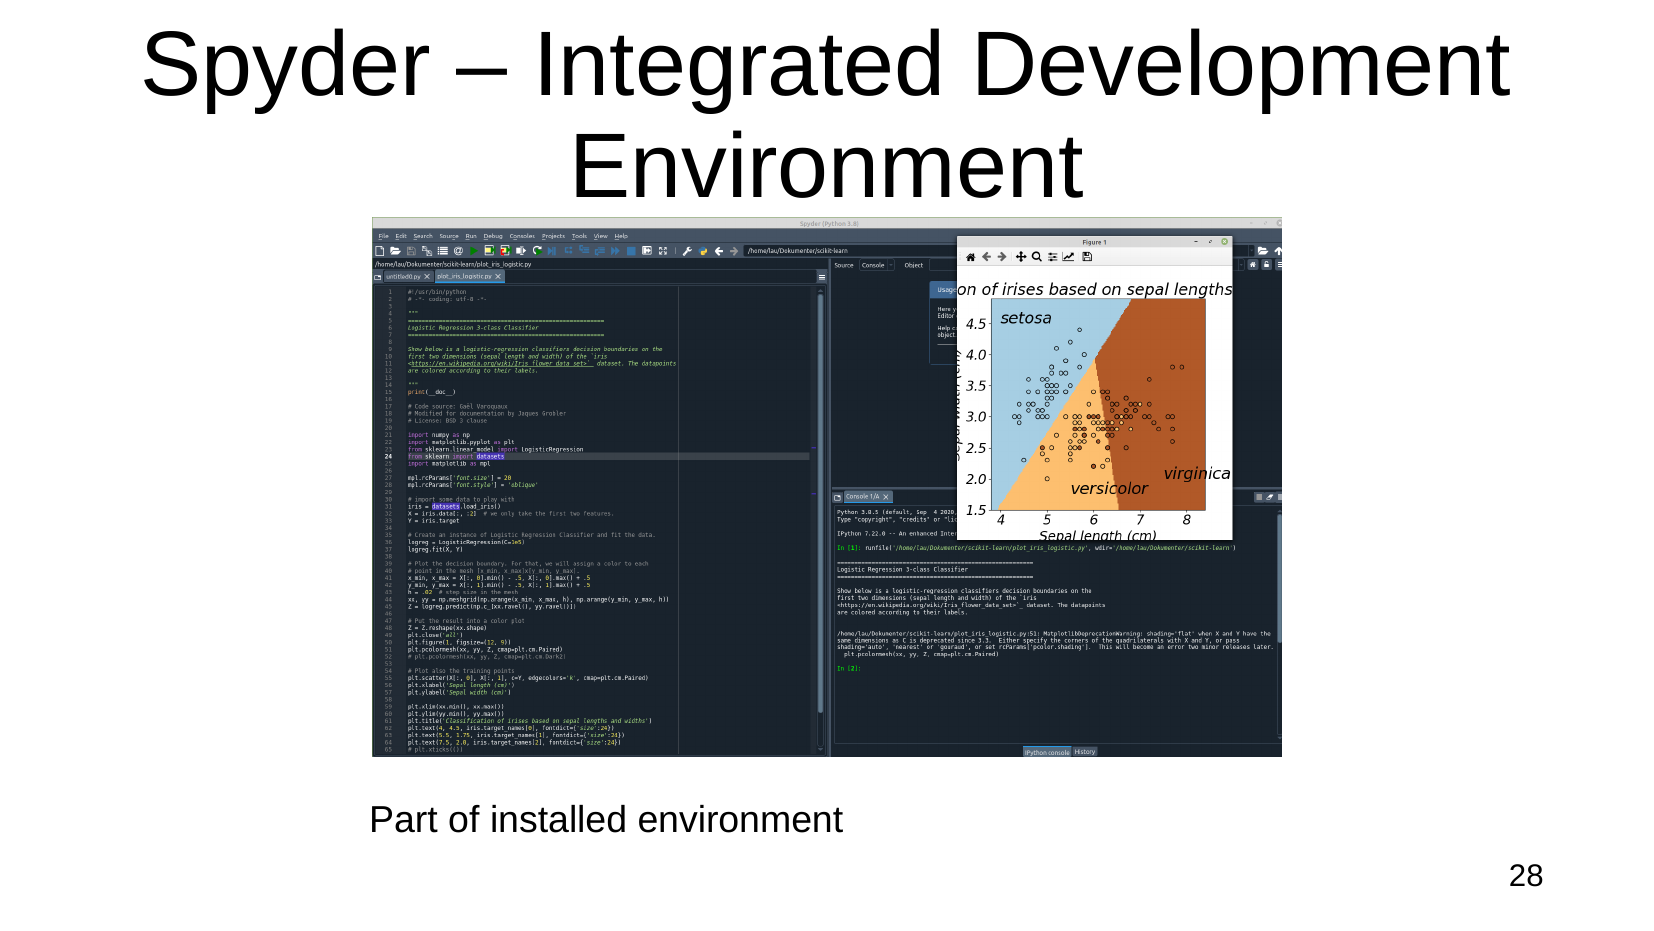

# Spyder – Integrated Development Environment
Part of installed environment